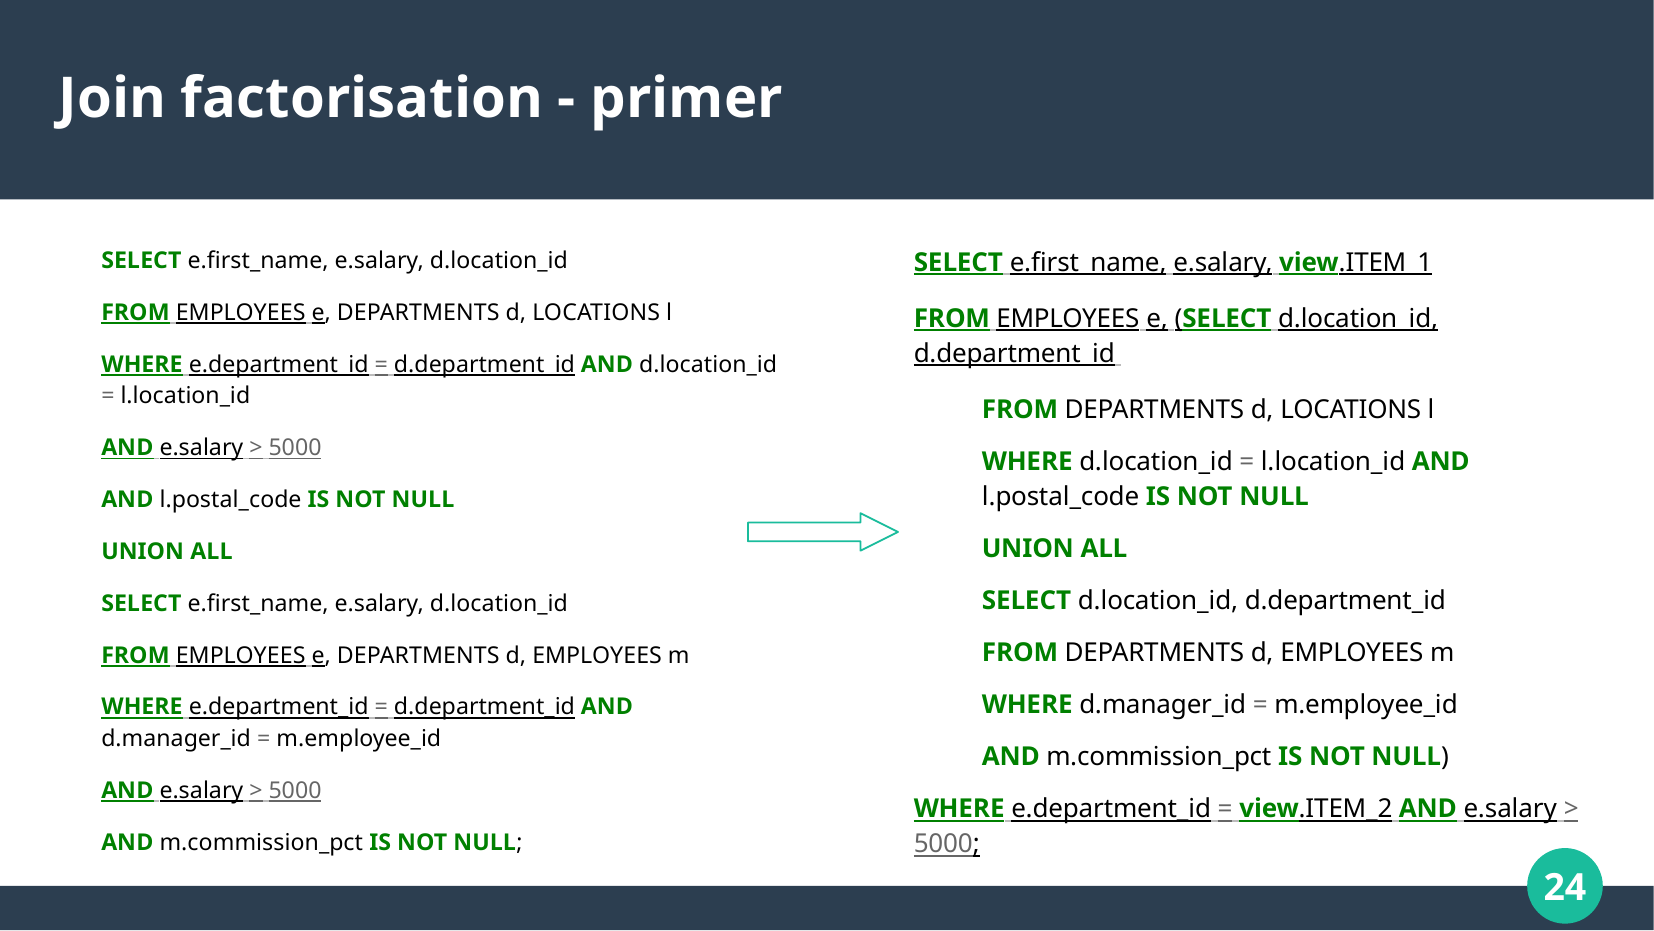

# Join factorisation - primer
SELECT e.first_name, e.salary, d.location_id
FROM EMPLOYEES e, DEPARTMENTS d, LOCATIONS l
WHERE e.department_id = d.department_id AND d.location_id = l.location_id
AND e.salary > 5000
AND l.postal_code IS NOT NULL
UNION ALL
SELECT e.first_name, e.salary, d.location_id
FROM EMPLOYEES e, DEPARTMENTS d, EMPLOYEES m
WHERE e.department_id = d.department_id AND d.manager_id = m.employee_id
AND e.salary > 5000
AND m.commission_pct IS NOT NULL;
SELECT e.first_name, e.salary, view.ITEM_1
FROM EMPLOYEES e, (SELECT d.location_id, d.department_id
FROM DEPARTMENTS d, LOCATIONS l
WHERE d.location_id = l.location_id AND l.postal_code IS NOT NULL
UNION ALL
SELECT d.location_id, d.department_id
FROM DEPARTMENTS d, EMPLOYEES m
WHERE d.manager_id = m.employee_id
AND m.commission_pct IS NOT NULL)
WHERE e.department_id = view.ITEM_2 AND e.salary > 5000;